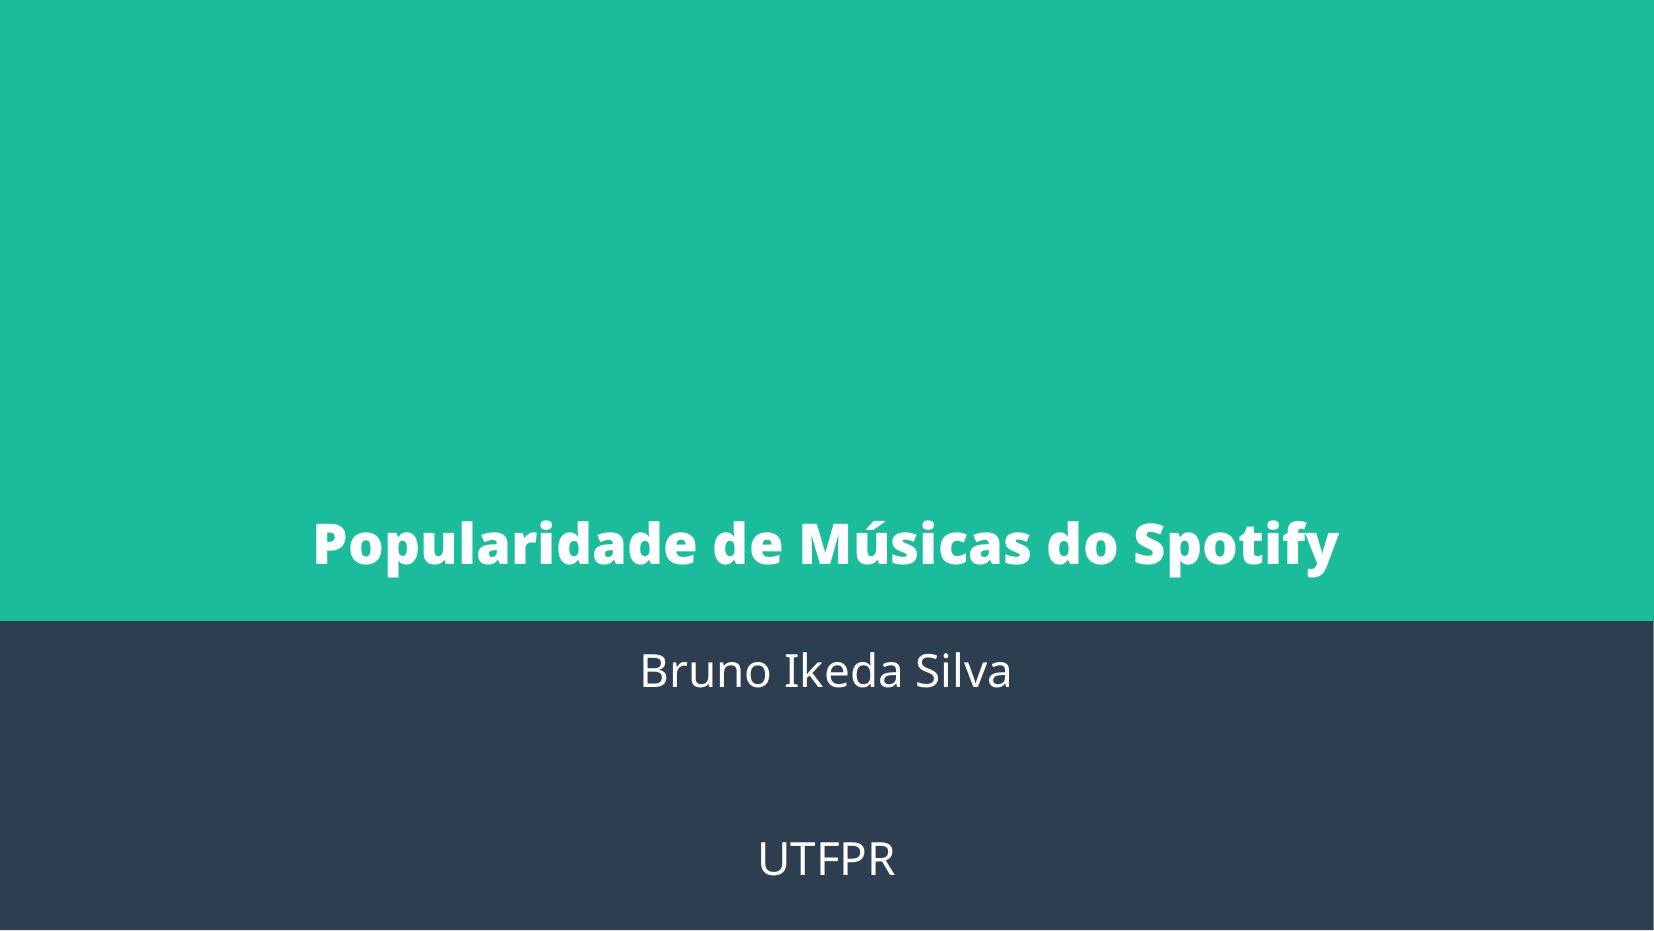

# Popularidade de Músicas do Spotify
Bruno Ikeda Silva
UTFPR